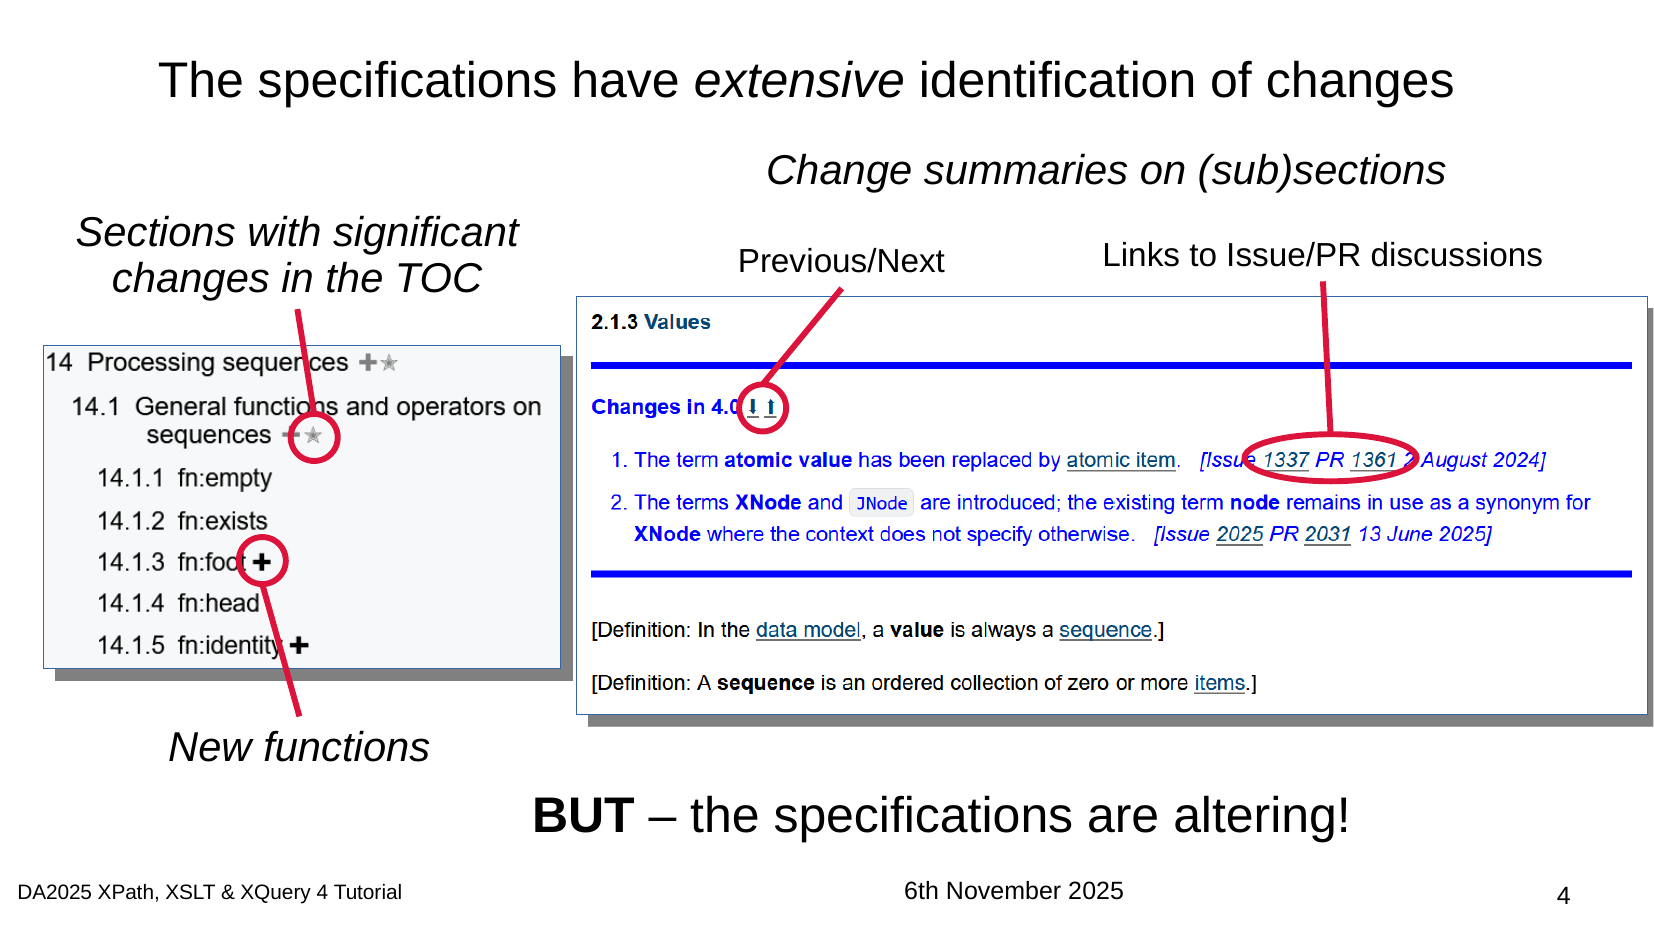

The specifications have extensive identification of changes
Change summaries on (sub)sections
Sections with significant changes in the TOC
Links to Issue/PR discussions
Previous/Next
New functions
BUT – the specifications are altering!
6th November 2025
DA2025 XPath, XSLT & XQuery 4 Tutorial
4